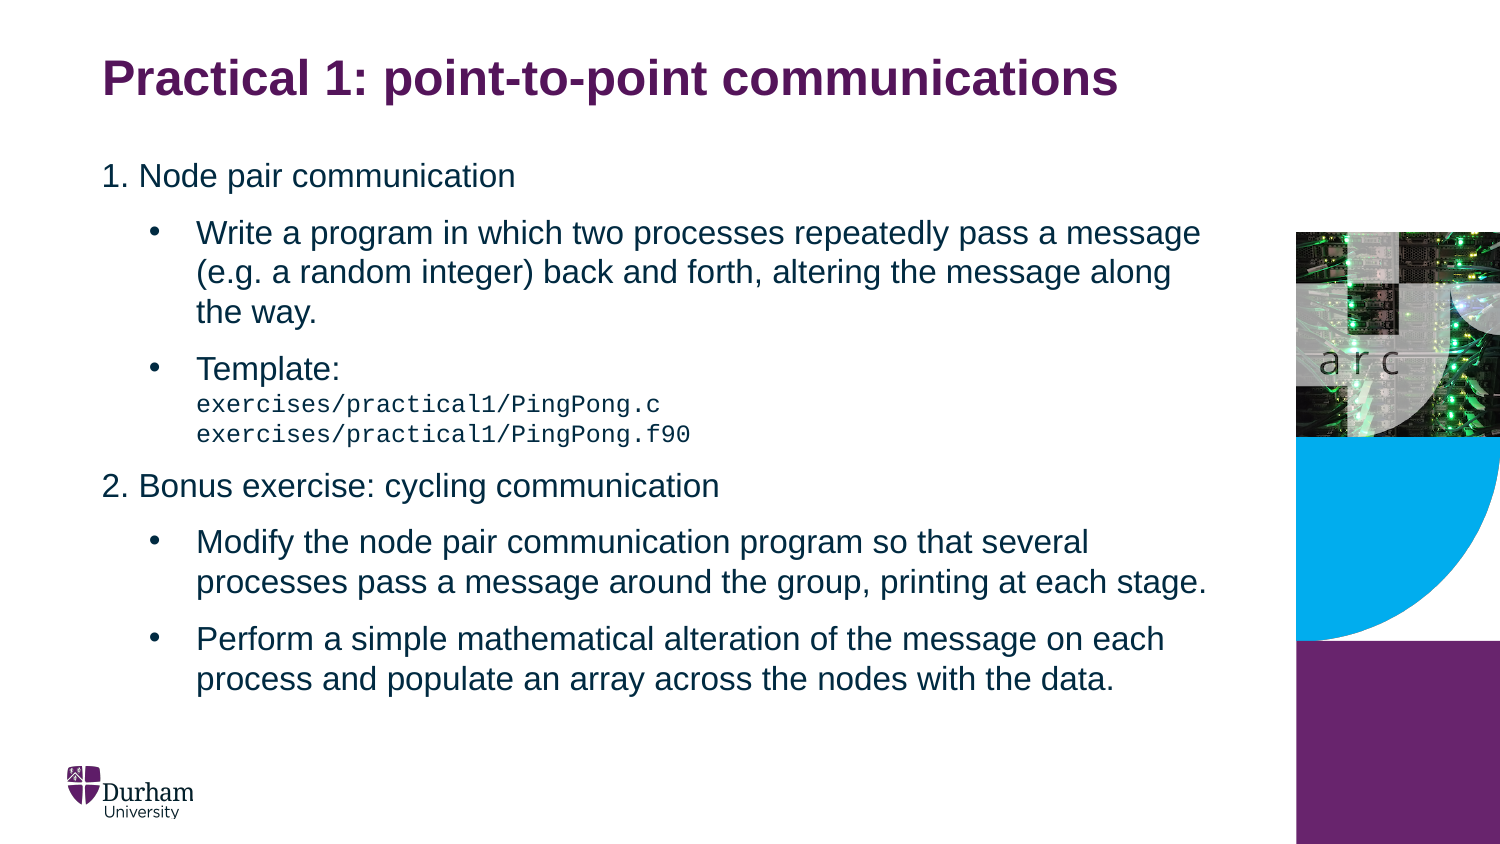

# Practical 1: point-to-point communications
1. Node pair communication
Write a program in which two processes repeatedly pass a message (e.g. a random integer) back and forth, altering the message along the way.
Template:
exercises/practical1/PingPong.c
exercises/practical1/PingPong.f90
2. Bonus exercise: cycling communication
Modify the node pair communication program so that several processes pass a message around the group, printing at each stage.
Perform a simple mathematical alteration of the message on each process and populate an array across the nodes with the data.